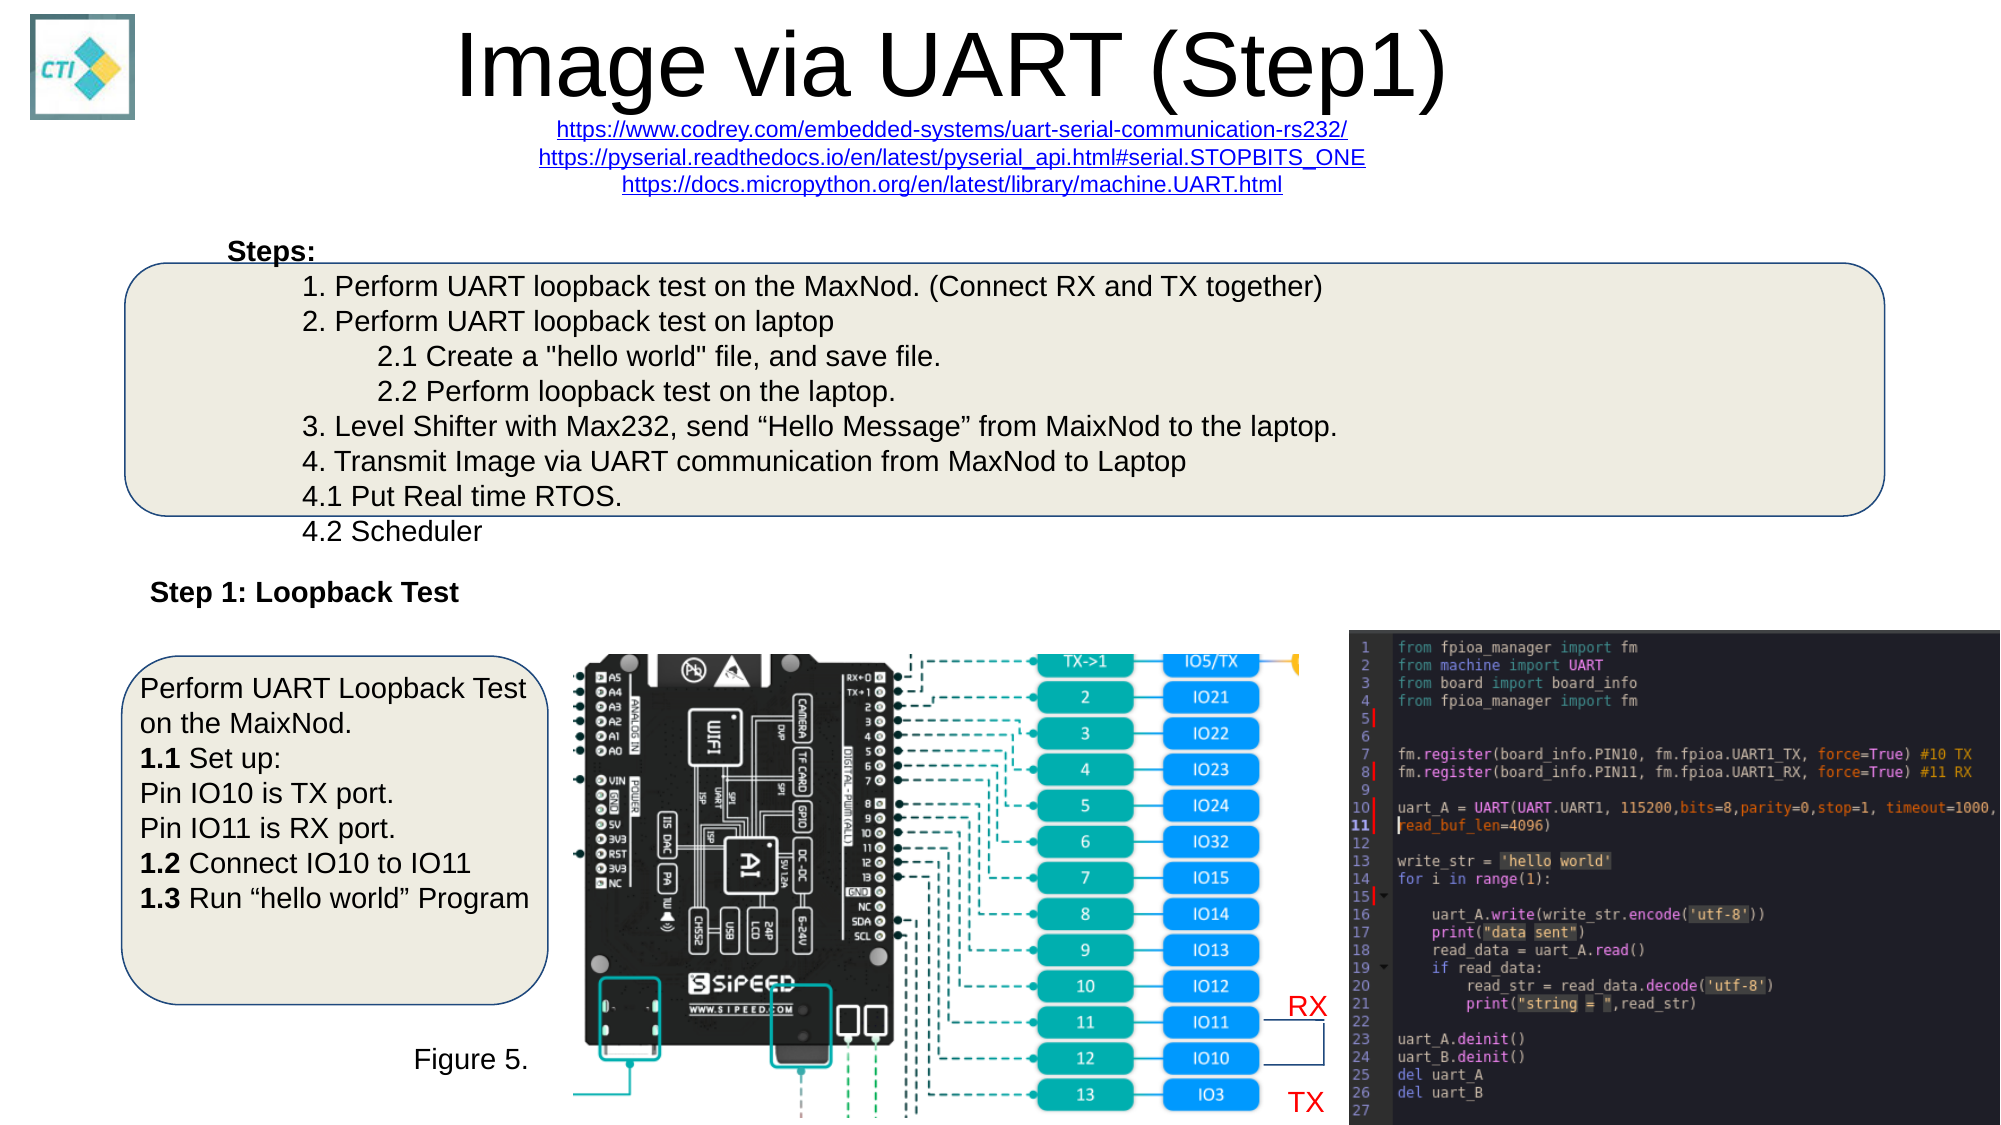

Image via UART (Step1)
https://www.codrey.com/embedded-systems/uart-serial-communication-rs232/
https://pyserial.readthedocs.io/en/latest/pyserial_api.html#serial.STOPBITS_ONE
https://docs.micropython.org/en/latest/library/machine.UART.html
Steps:
1. Perform UART loopback test on the MaxNod. (Connect RX and TX together)
2. Perform UART loopback test on laptop
2.1 Create a "hello world" file, and save file.
2.2 Perform loopback test on the laptop.
3. Level Shifter with Max232, send “Hello Message” from MaixNod to the laptop.
4. Transmit Image via UART communication from MaxNod to Laptop
4.1 Put Real time RTOS.
4.2 Scheduler
Step 1: Loopback Test
Perform UART Loopback Test on the MaixNod.
1.1 Set up:
Pin IO10 is TX port.
Pin IO11 is RX port.
1.2 Connect IO10 to IO11
1.3 Run “hello world” Program
RX
Figure 5.
TX